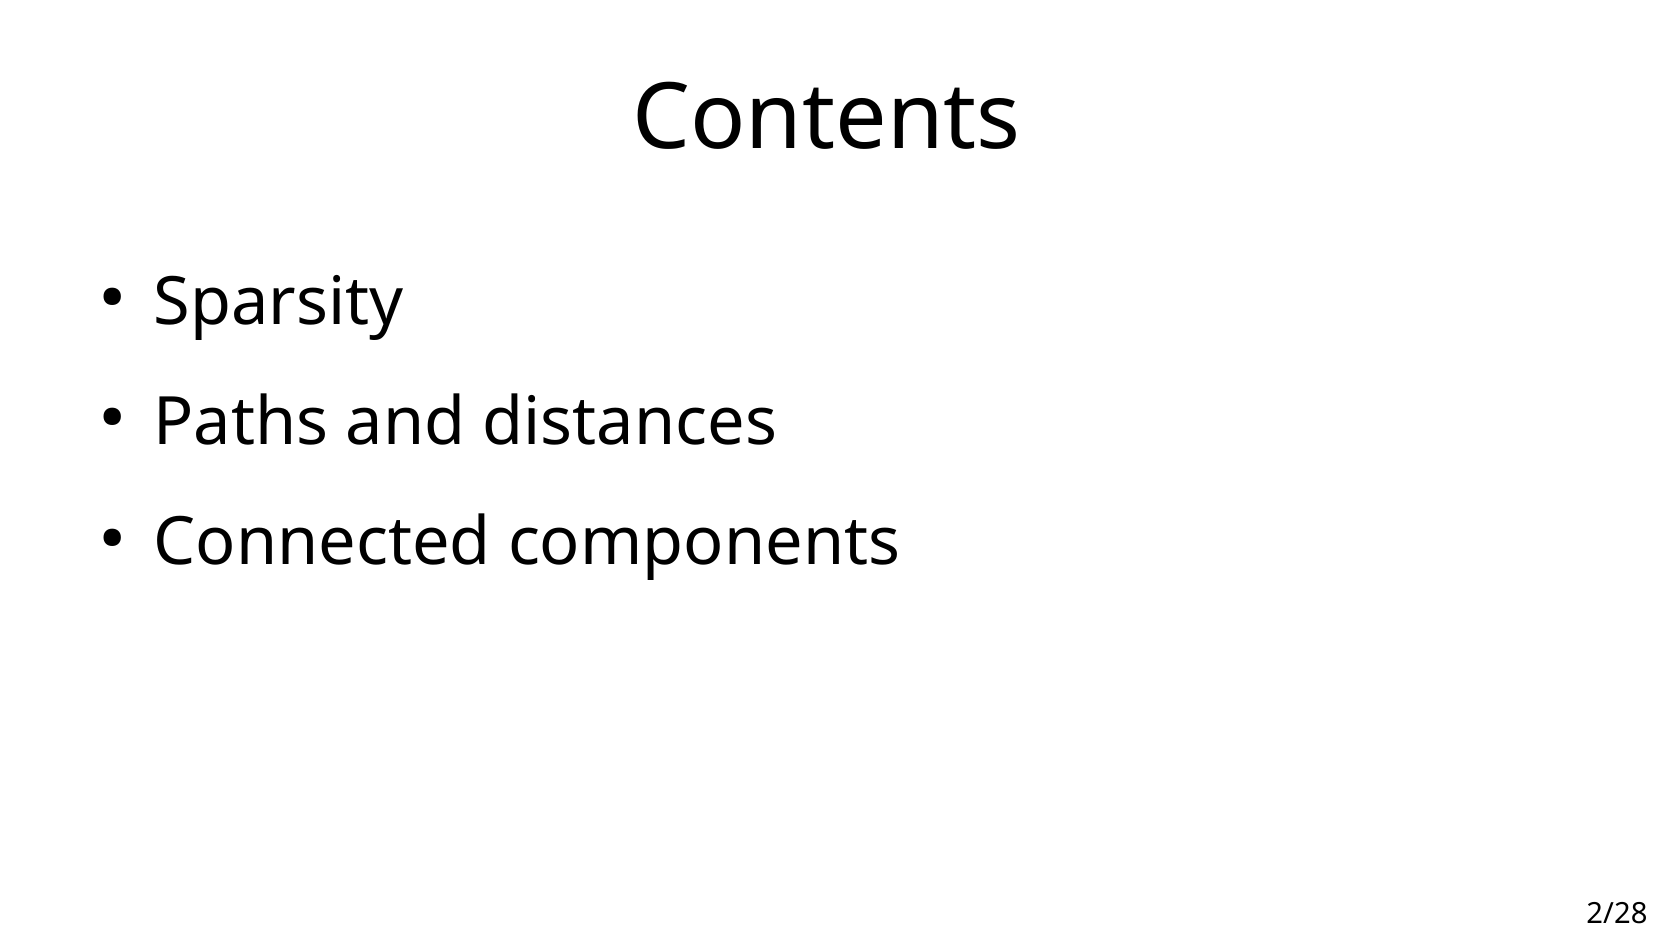

# Contents
Sparsity
Paths and distances
Connected components
2